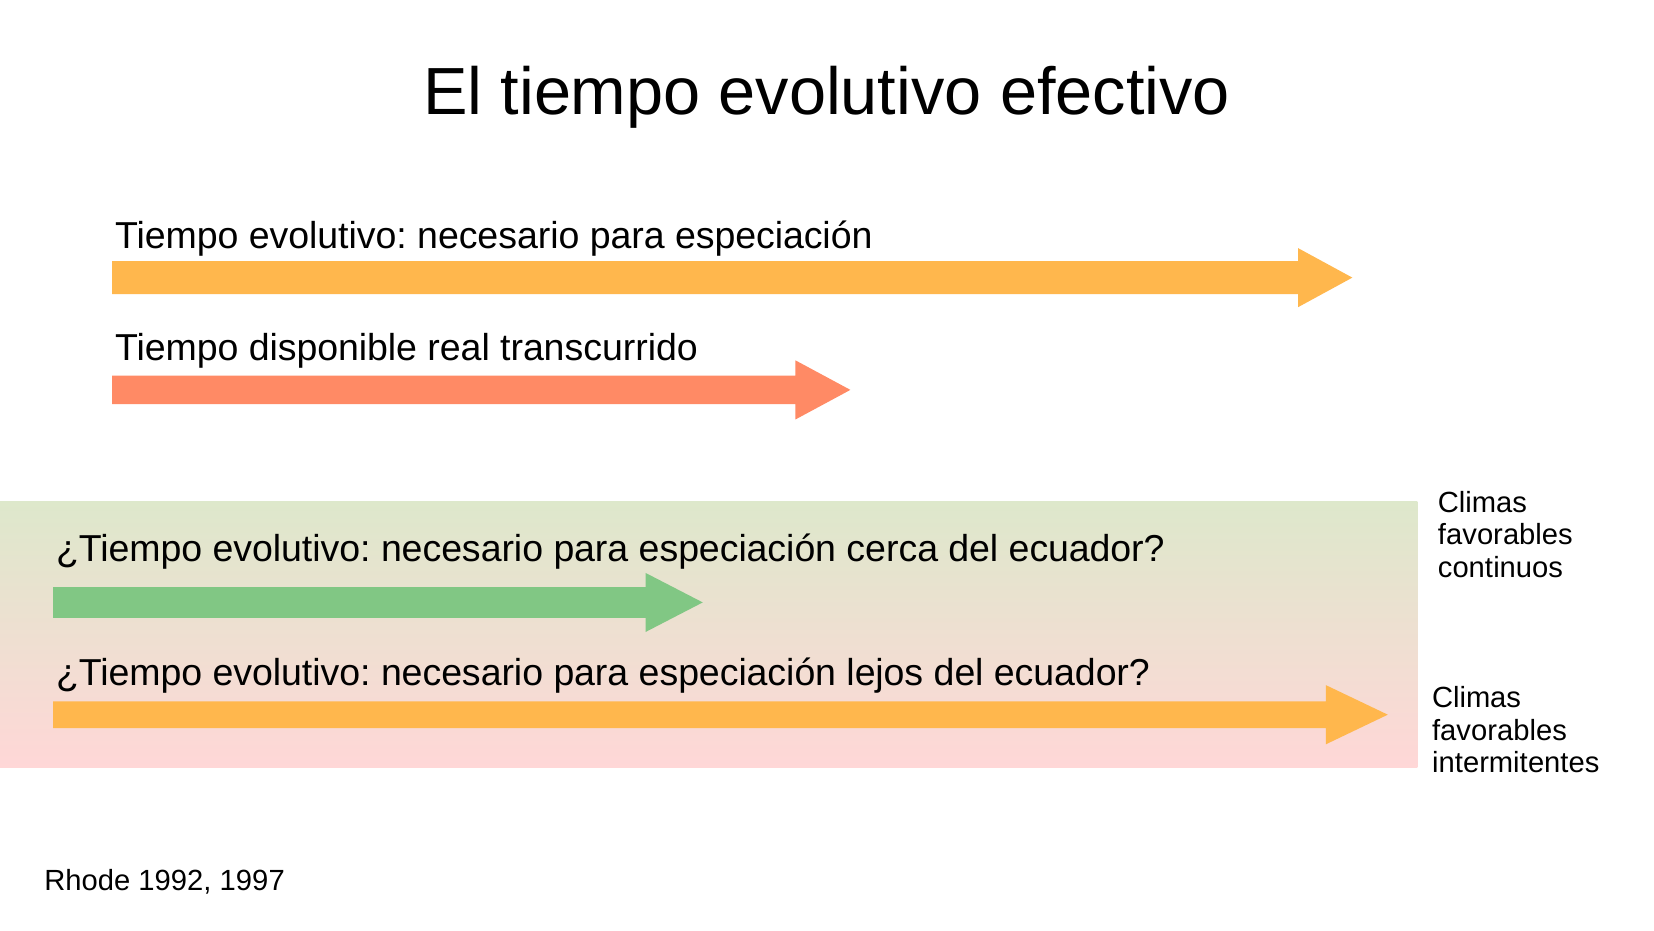

# El tiempo evolutivo efectivo
Tiempo evolutivo: necesario para especiación
Tiempo disponible real transcurrido
Climas favorables continuos
¿Tiempo evolutivo: necesario para especiación cerca del ecuador?
¿Tiempo evolutivo: necesario para especiación lejos del ecuador?
Climas favorables intermitentes
Rhode 1992, 1997